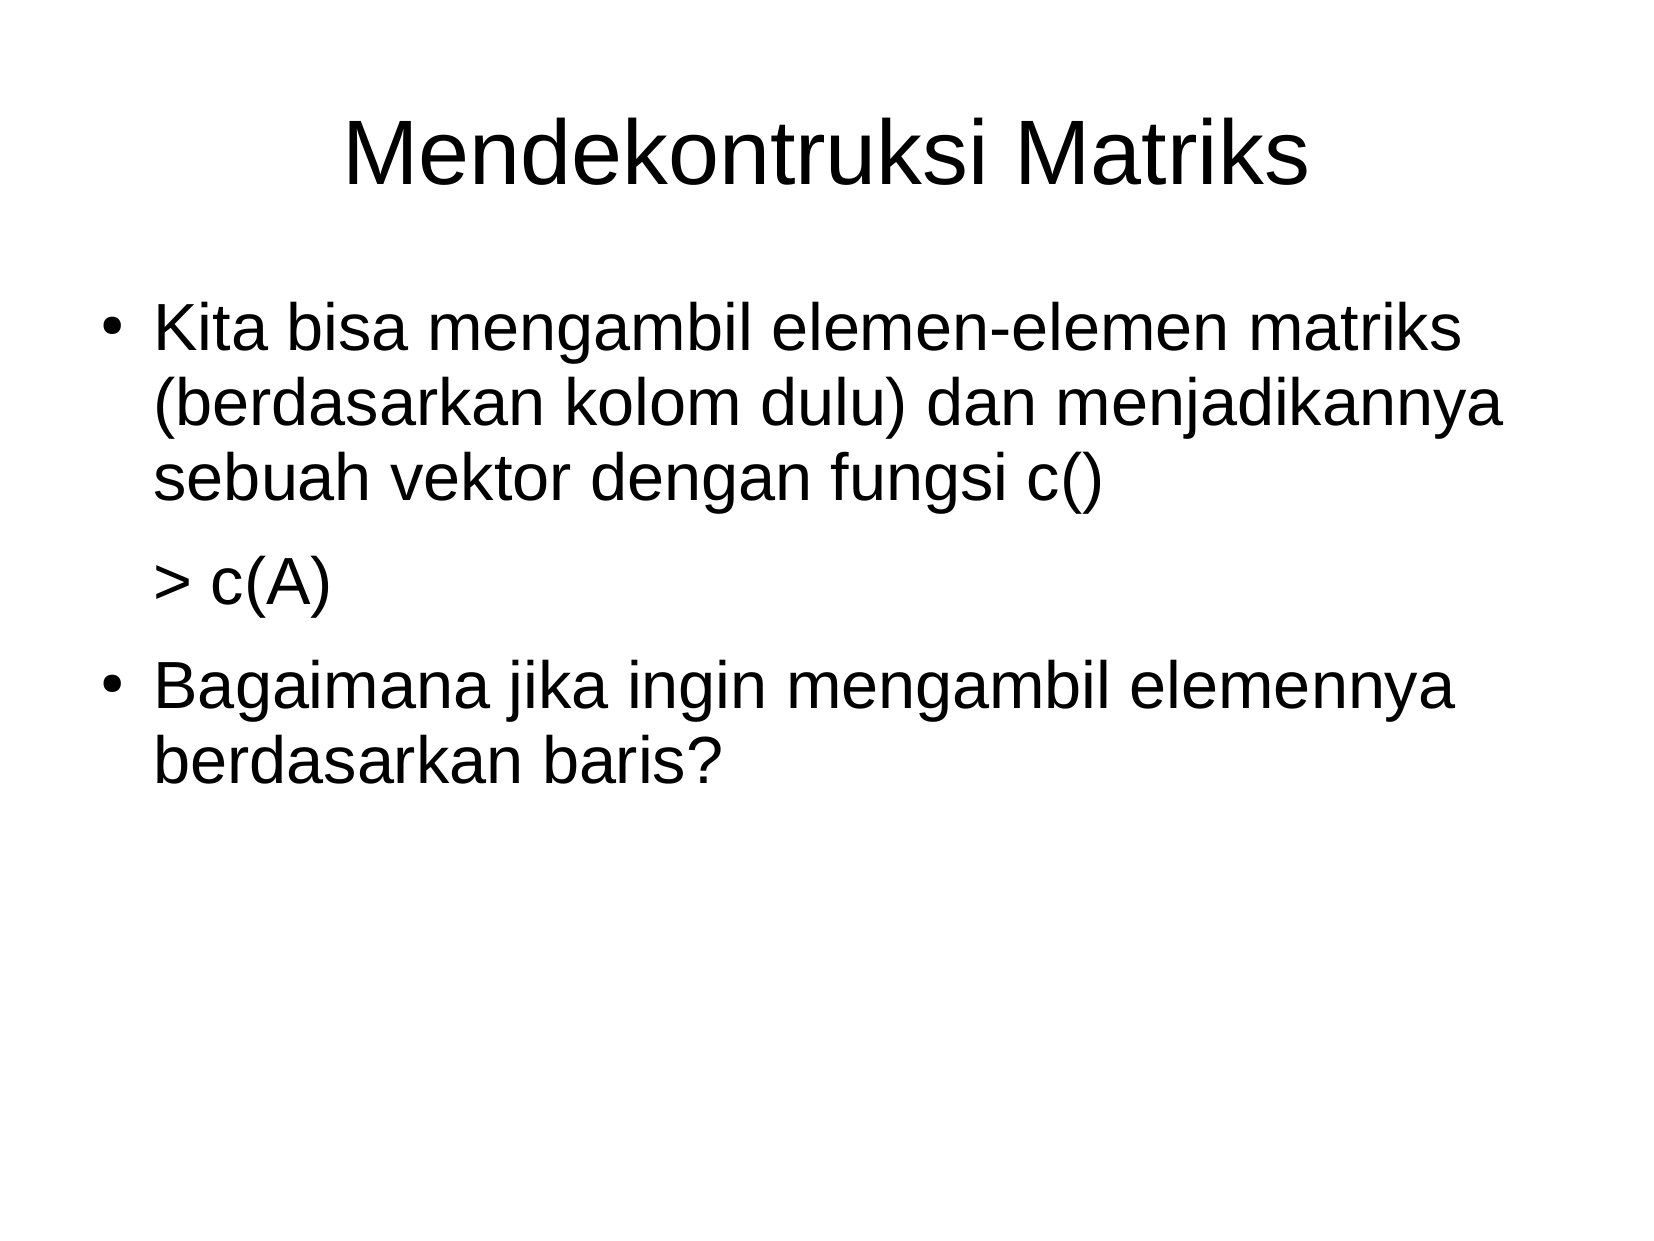

# Mendekontruksi Matriks
Kita bisa mengambil elemen-elemen matriks (berdasarkan kolom dulu) dan menjadikannya sebuah vektor dengan fungsi c()
> c(A)
Bagaimana jika ingin mengambil elemennya berdasarkan baris?